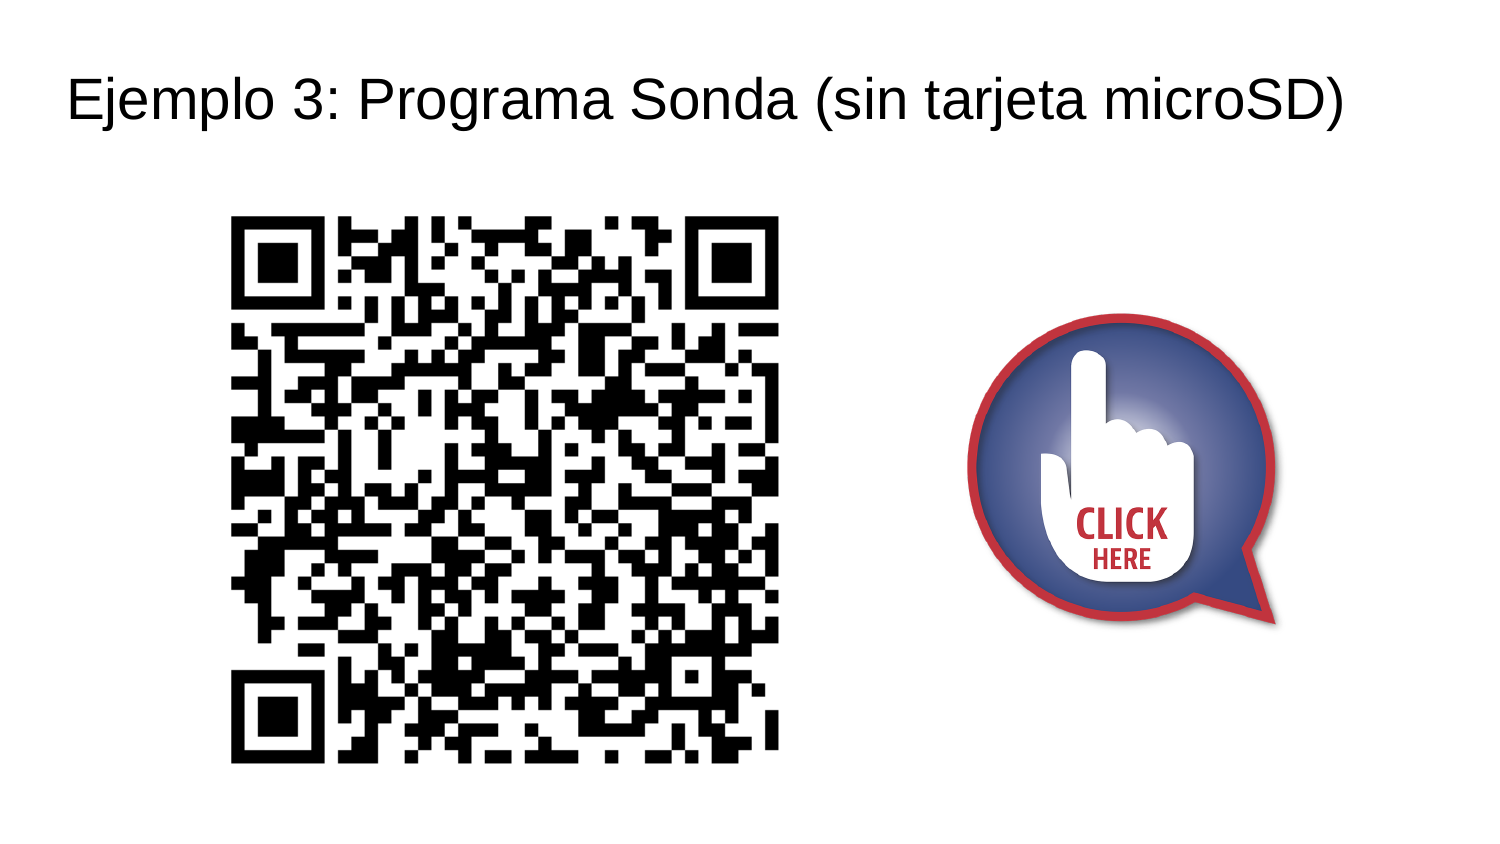

Ejemplo 3: Programa Sonda (sin tarjeta microSD)